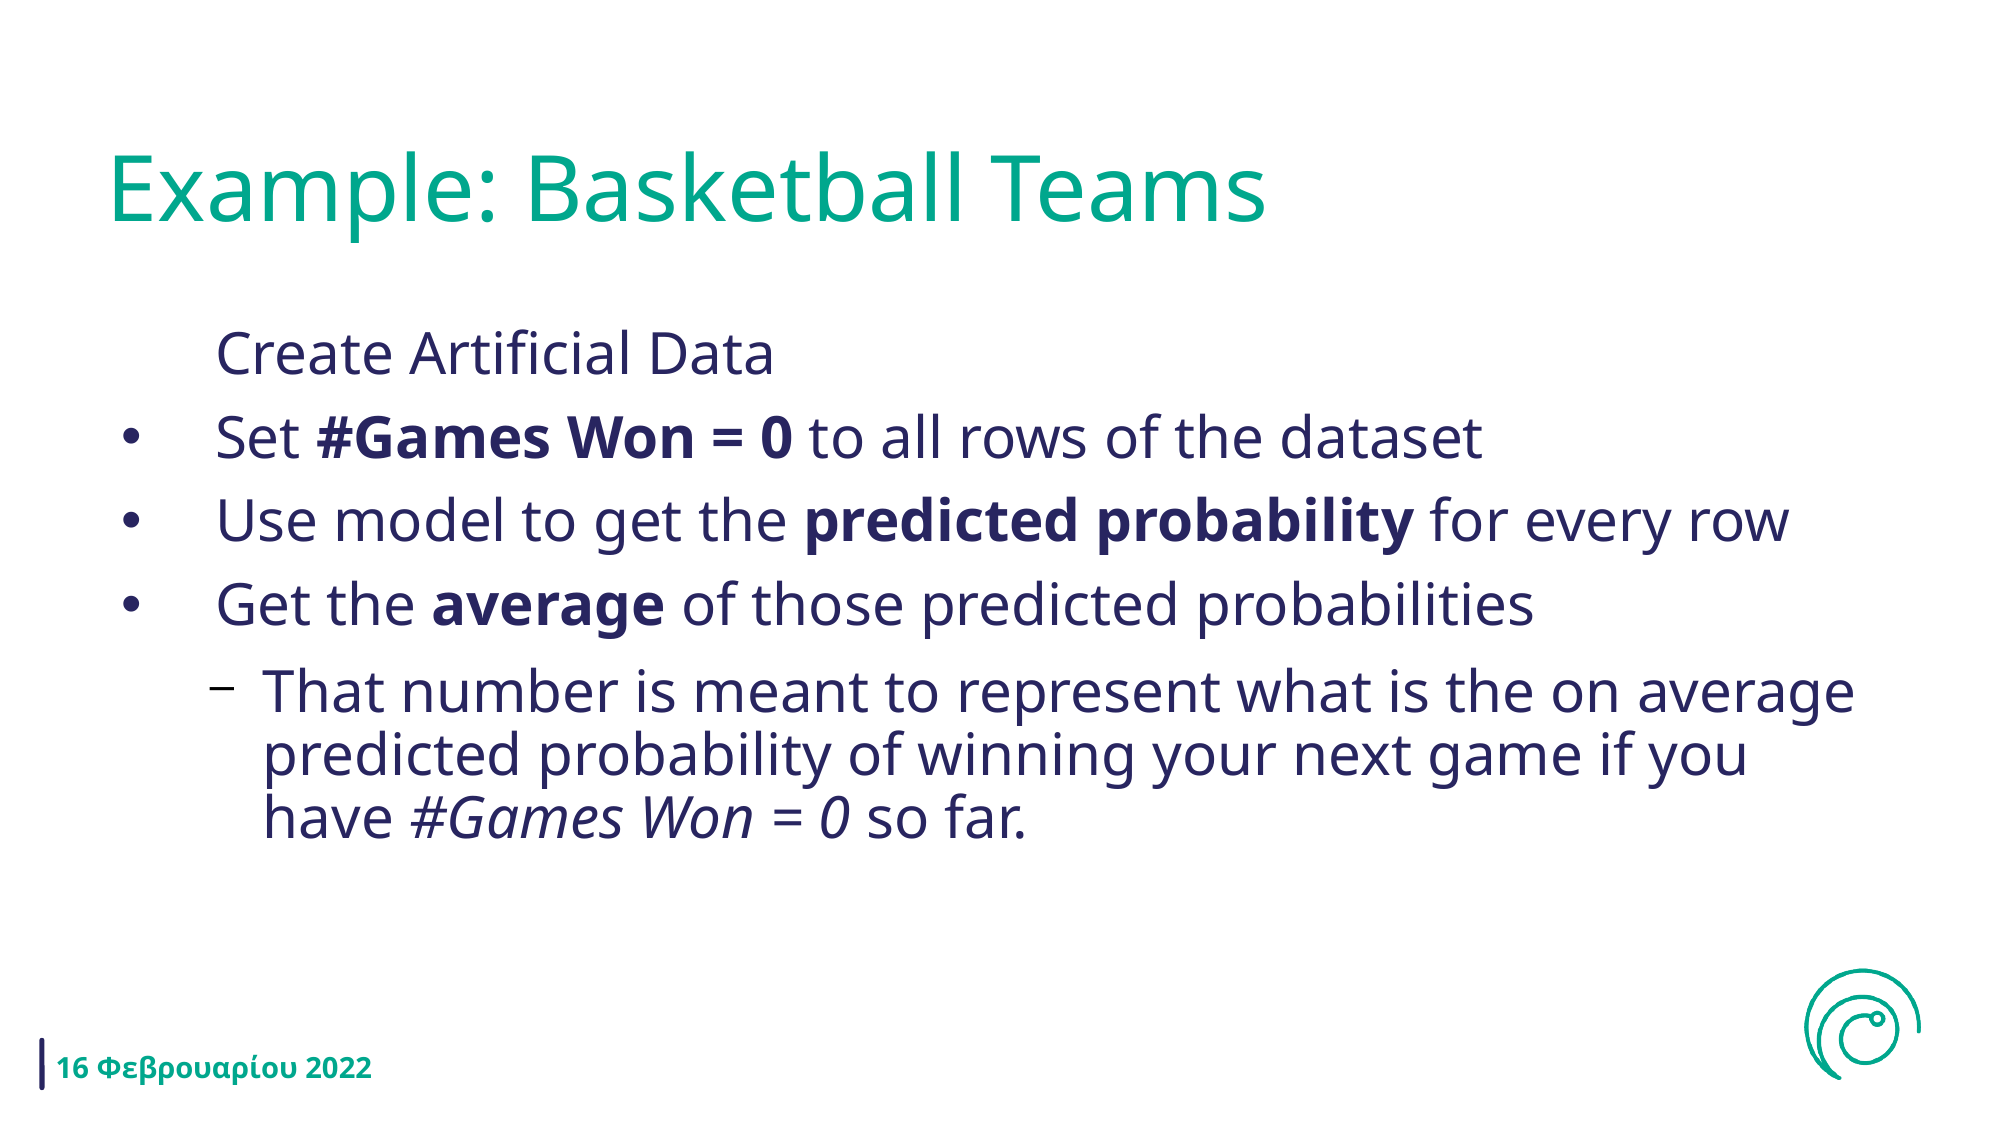

# Example: Basketball Teams
Create Artificial Data
Set #Games Won = 0 to all rows of the dataset
Use model to get the predicted probability for every row
Get the average of those predicted probabilities
That number is meant to represent what is the on average predicted probability of winning your next game if you have #Games Won = 0 so far.